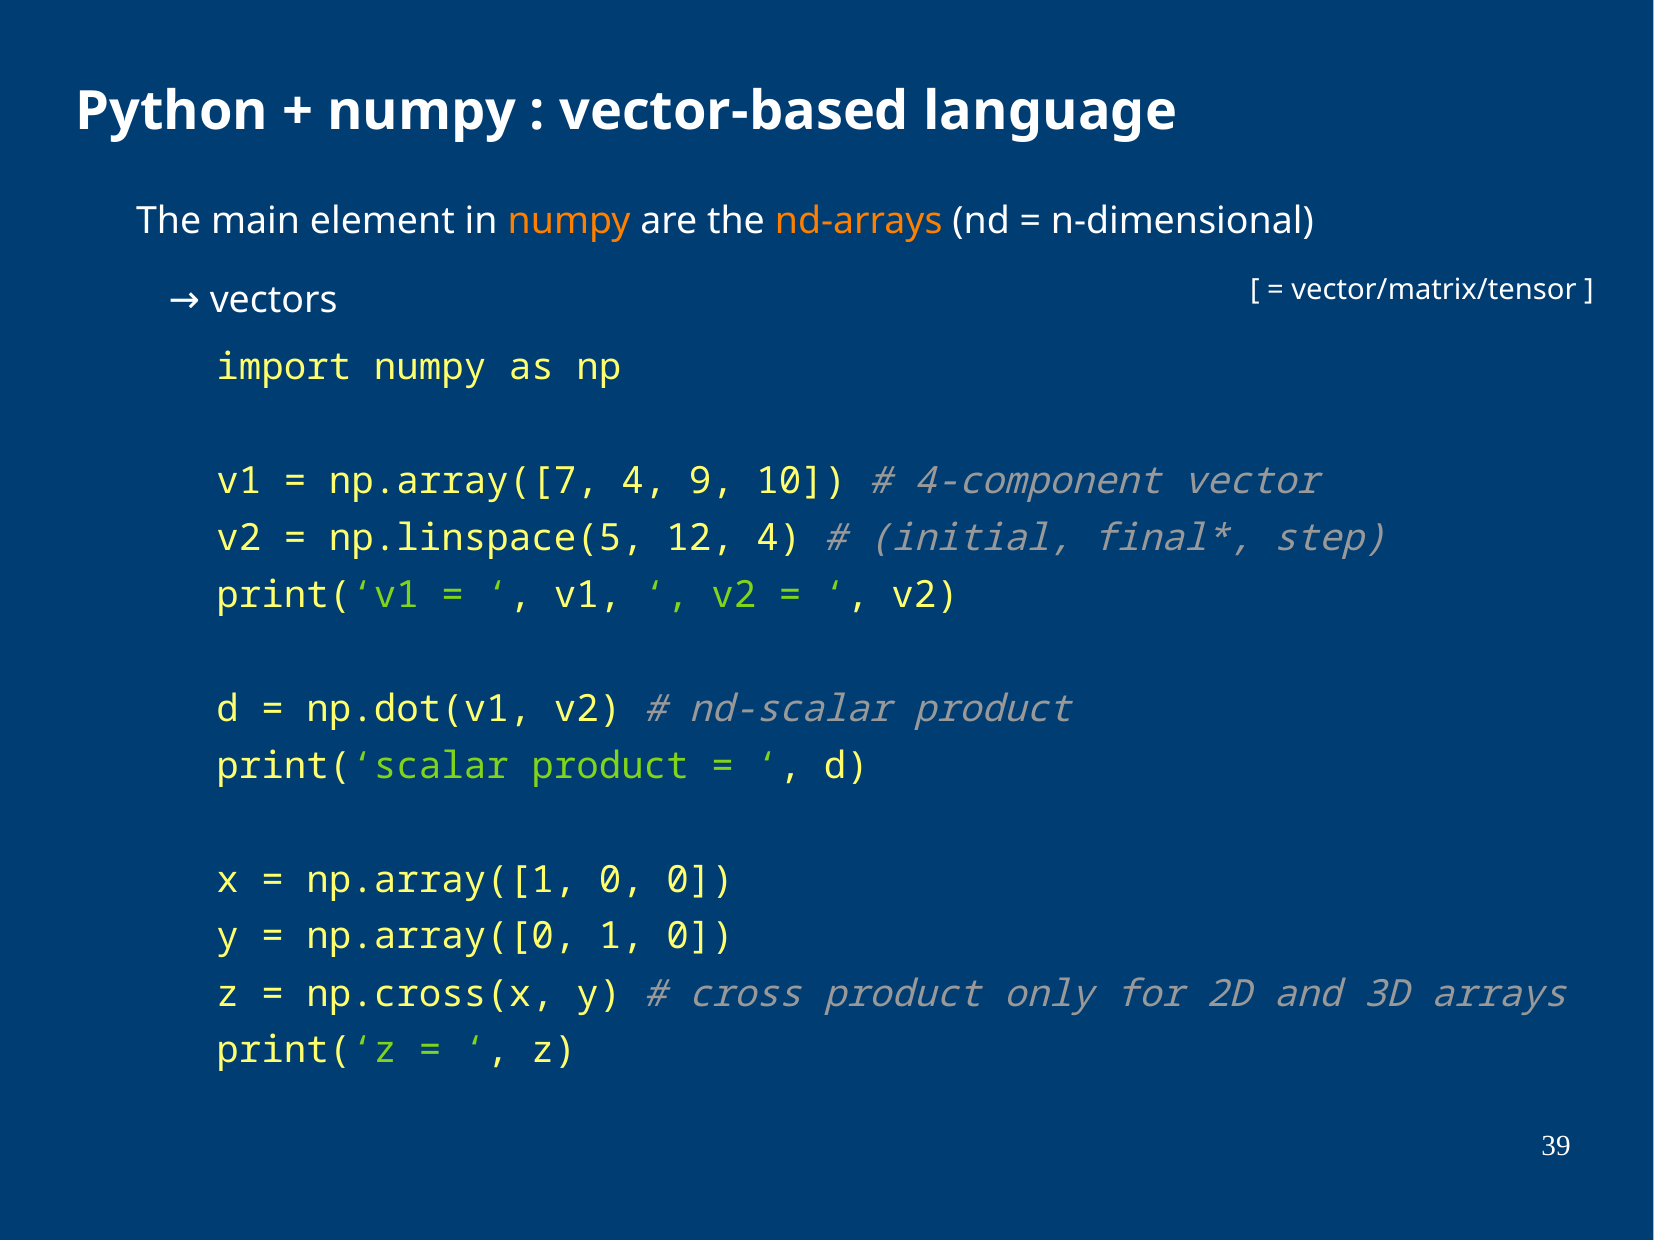

Python + numpy : vector-based language
The main element in numpy are the nd-arrays (nd = n-dimensional)
[ = vector/matrix/tensor ]
→ vectors
import numpy as np
v1 = np.array([7, 4, 9, 10]) # 4-component vector
v2 = np.linspace(5, 12, 4) # (initial, final*, step)
print(‘v1 = ‘, v1, ‘, v2 = ‘, v2)
d = np.dot(v1, v2) # nd-scalar product
print(‘scalar product = ‘, d)
x = np.array([1, 0, 0])
y = np.array([0, 1, 0])
z = np.cross(x, y) # cross product only for 2D and 3D arrays
print(‘z = ‘, z)